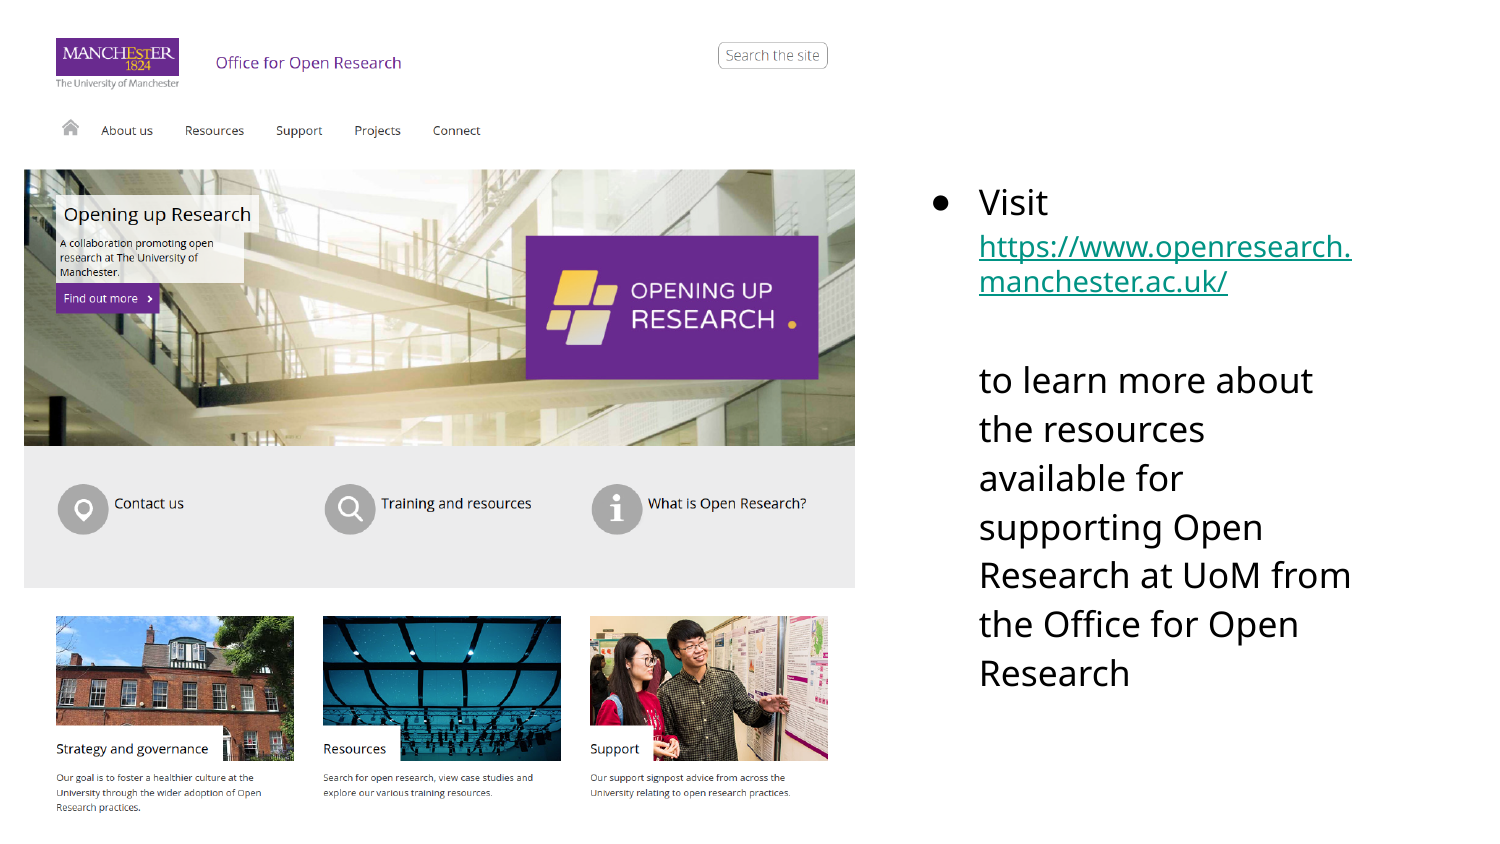

Visit https://www.openresearch.manchester.ac.uk/
to learn more about the resources available for supporting Open Research at UoM from the Office for Open Research